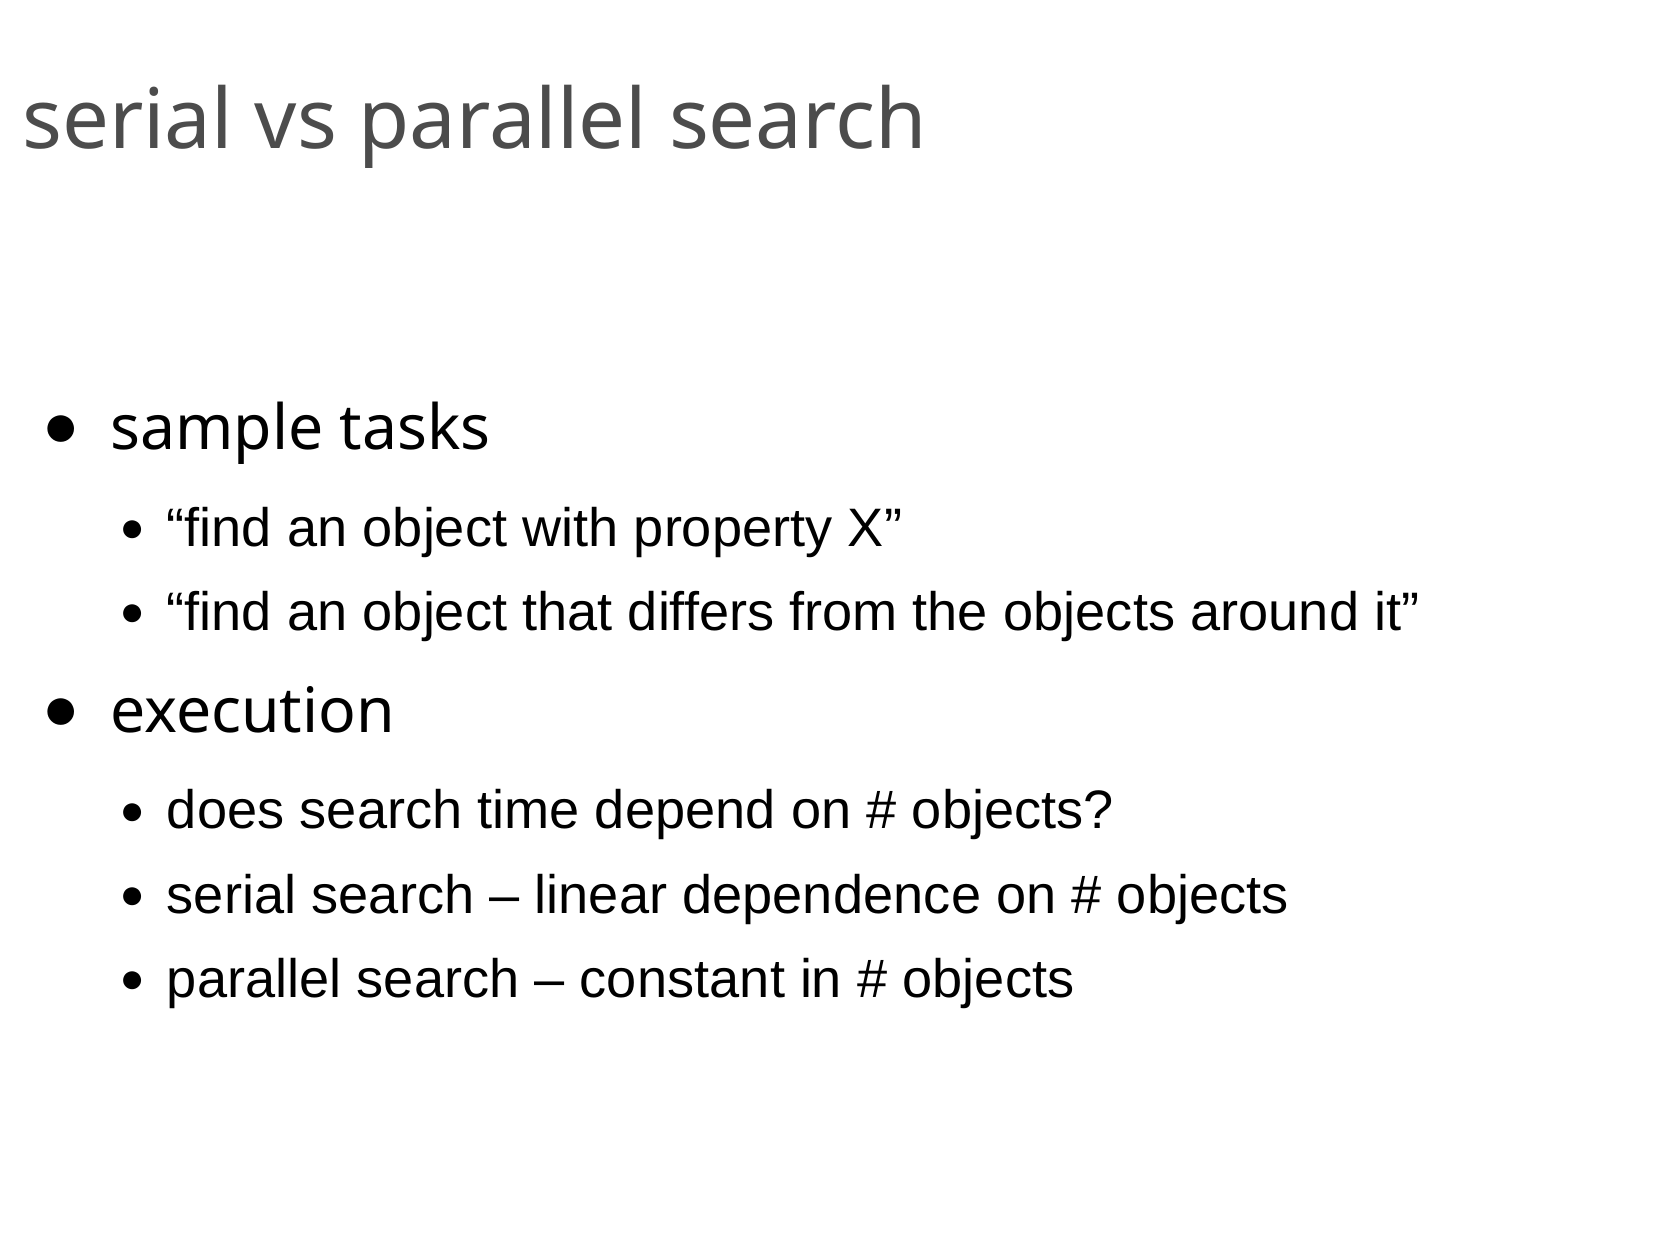

# serial vs parallel search
sample tasks
“find an object with property X”
“find an object that differs from the objects around it”
execution
does search time depend on # objects?
serial search – linear dependence on # objects
parallel search – constant in # objects